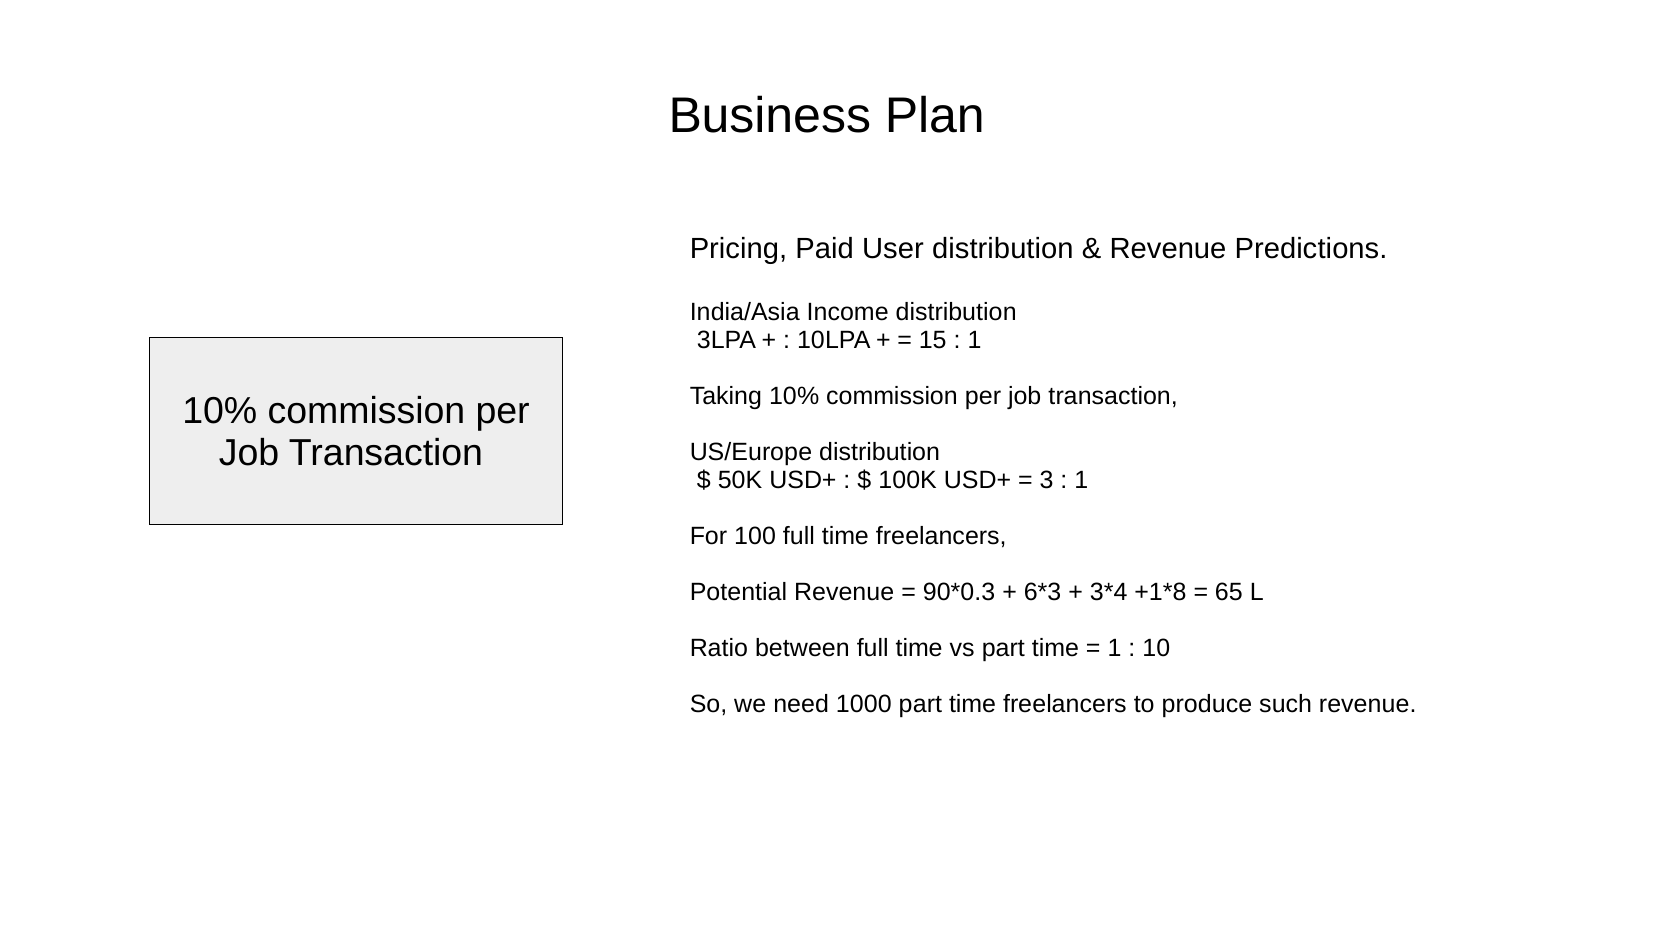

# Business Plan
Pricing, Paid User distribution & Revenue Predictions.
India/Asia Income distribution
 3LPA + : 10LPA + = 15 : 1
Taking 10% commission per job transaction,
US/Europe distribution
 $ 50K USD+ : $ 100K USD+ = 3 : 1
For 100 full time freelancers,
Potential Revenue = 90*0.3 + 6*3 + 3*4 +1*8 = 65 L
Ratio between full time vs part time = 1 : 10
So, we need 1000 part time freelancers to produce such revenue.
10% commission per Job Transaction